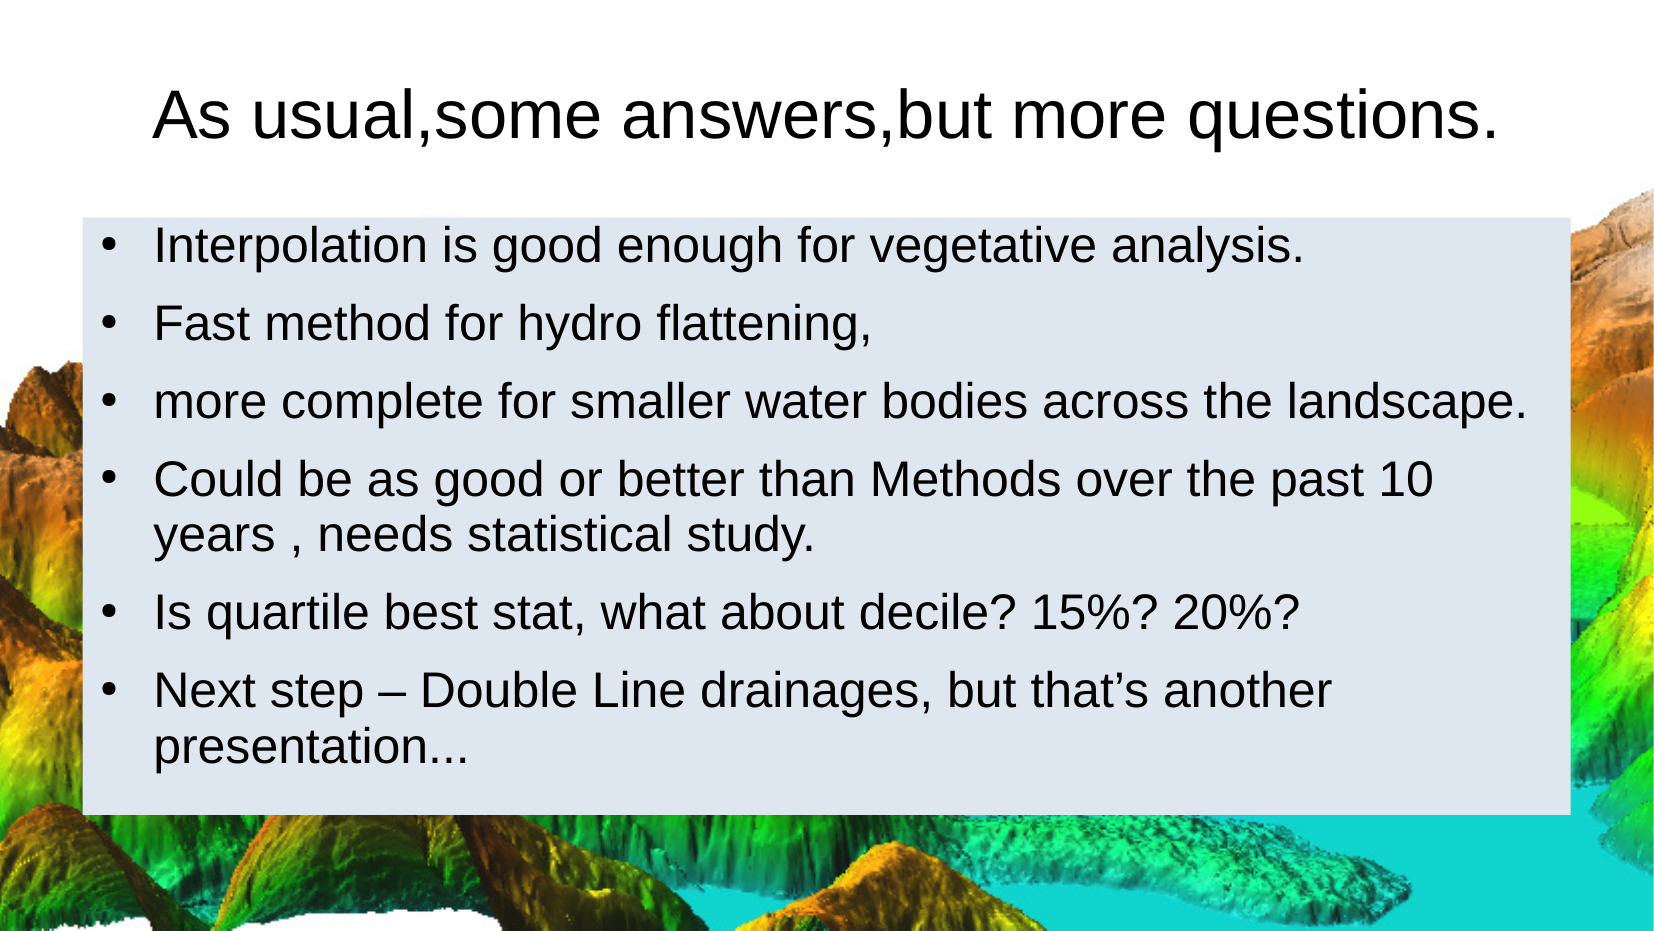

# As usual,some answers,but more questions.
Interpolation is good enough for vegetative analysis.
Fast method for hydro flattening,
more complete for smaller water bodies across the landscape.
Could be as good or better than Methods over the past 10 years , needs statistical study.
Is quartile best stat, what about decile? 15%? 20%?
Next step – Double Line drainages, but that’s another presentation...